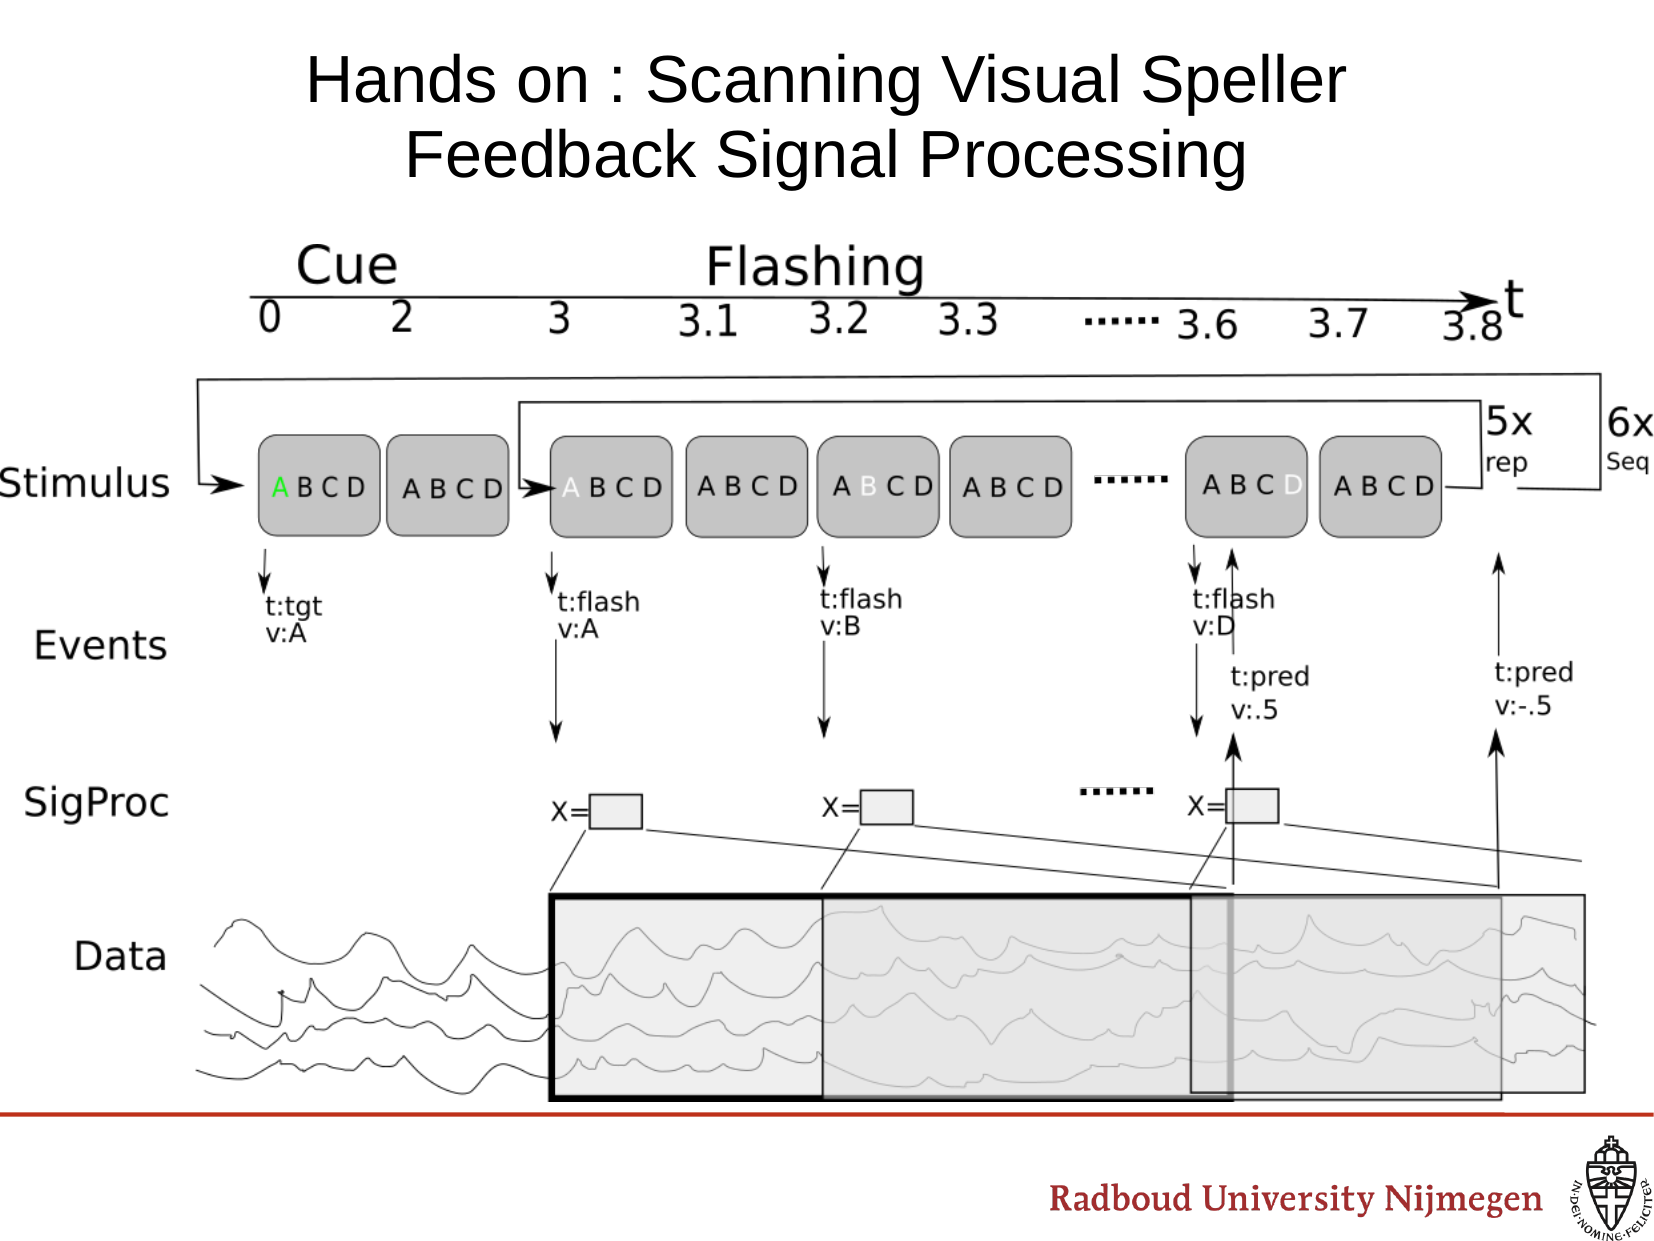

# Hands on : Scanning Visual Speller Feedback Signal Processing